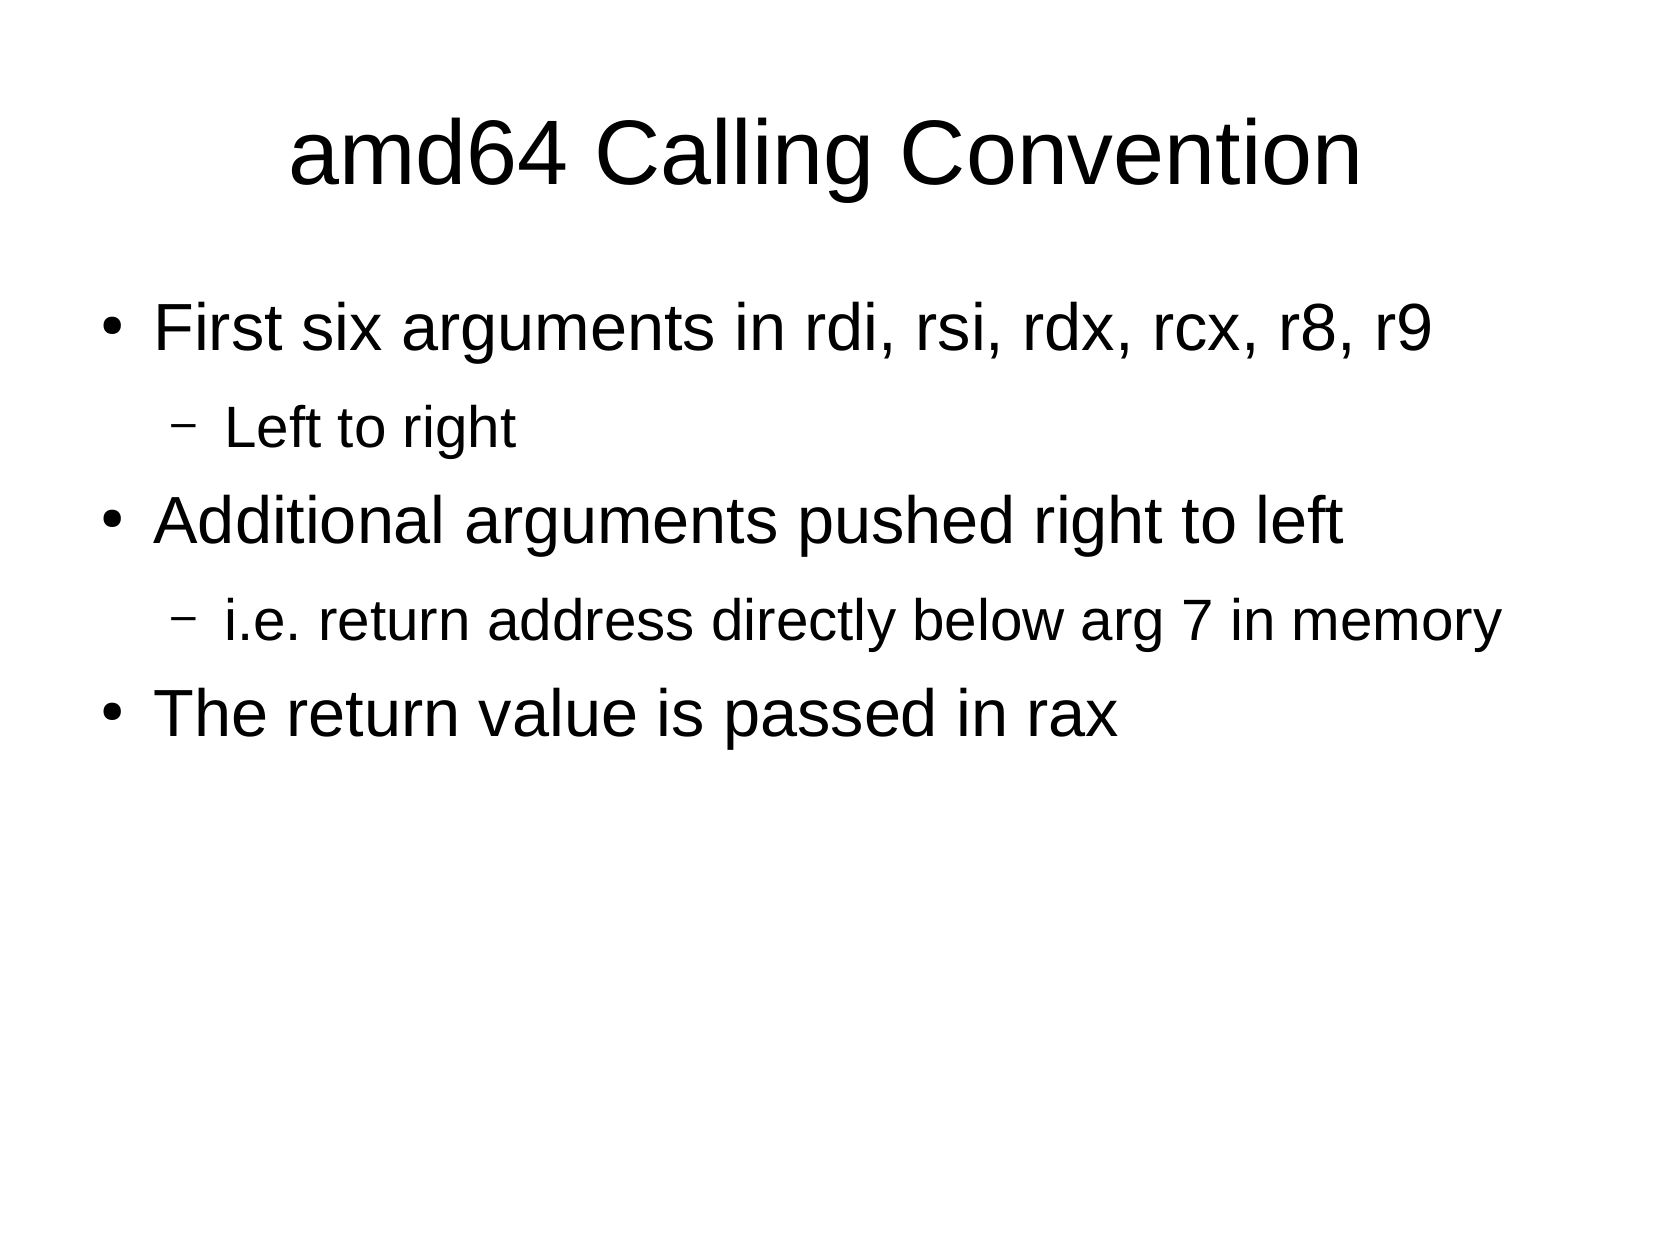

# amd64 Calling Convention
First six arguments in rdi, rsi, rdx, rcx, r8, r9
Left to right
Additional arguments pushed right to left
i.e. return address directly below arg 7 in memory
The return value is passed in rax